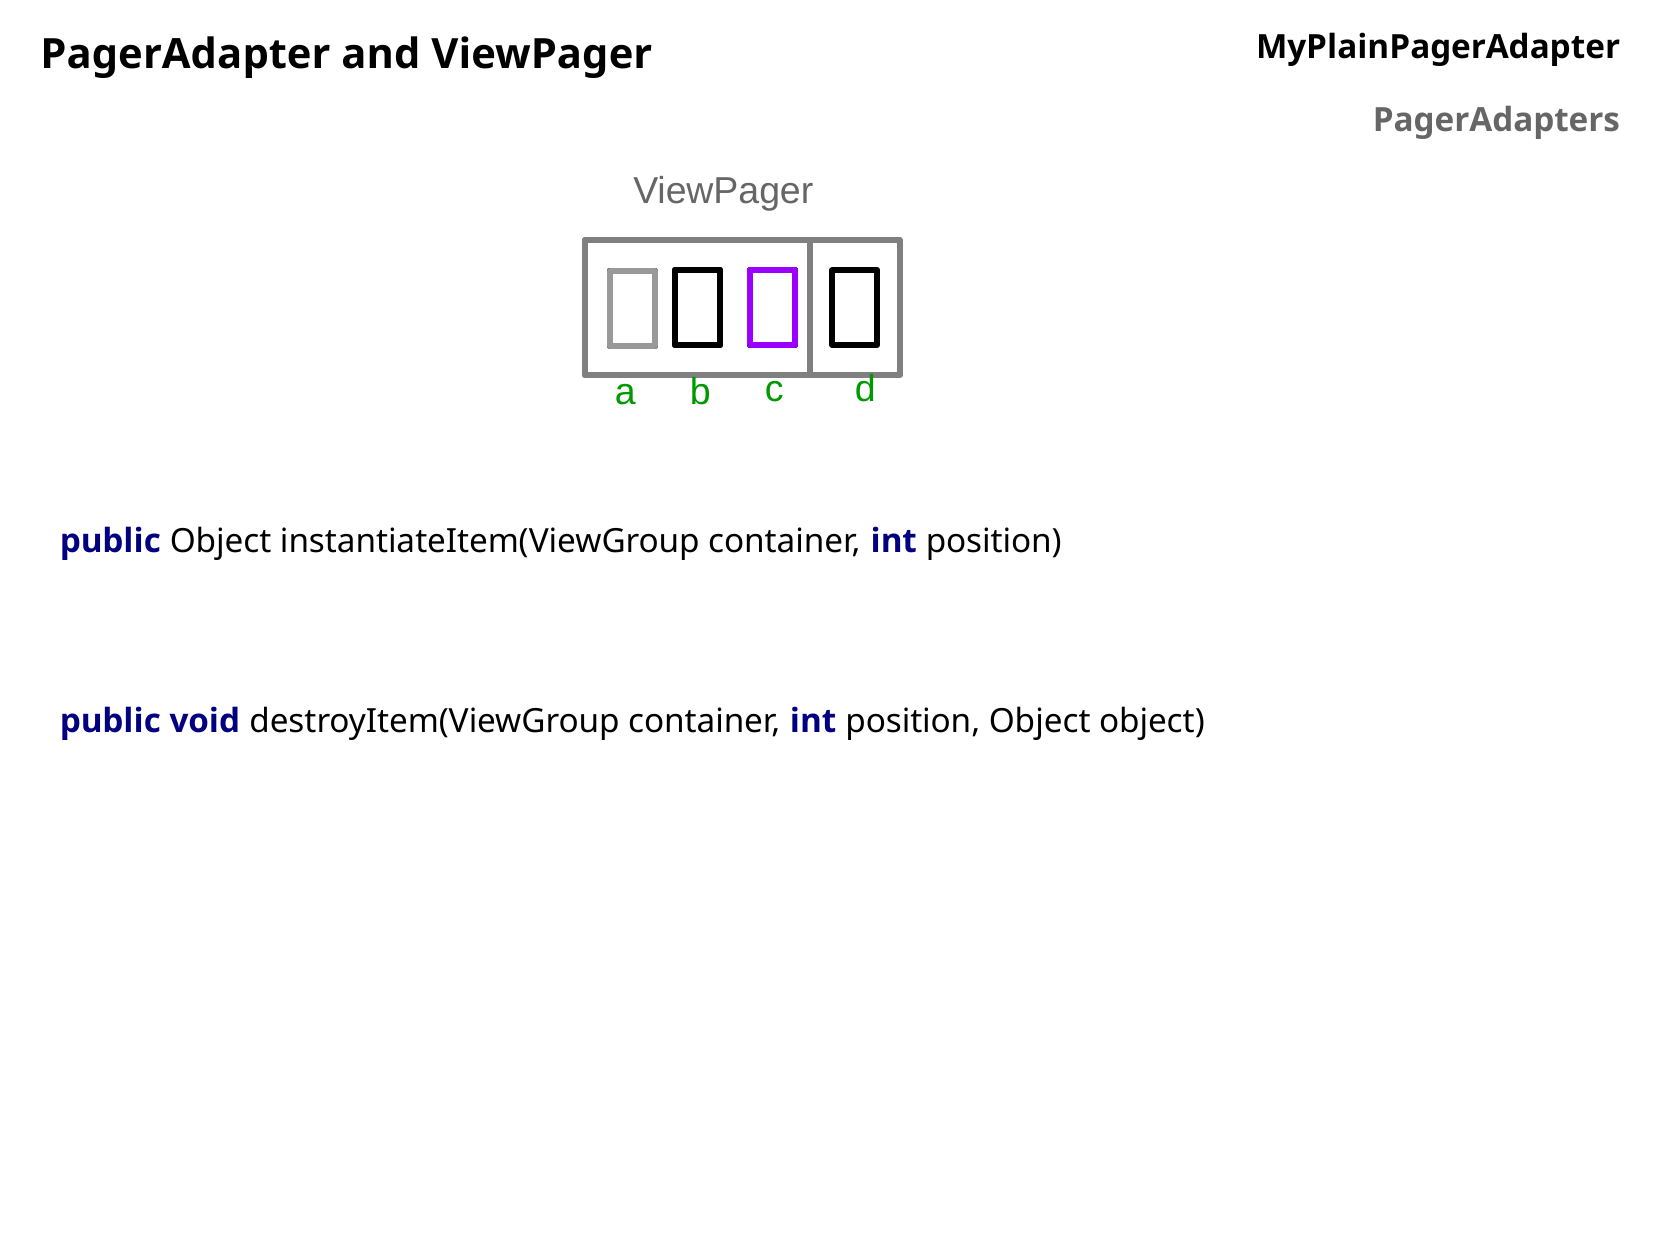

| PagerAdapter and ViewPager | MyPlainPagerAdapter |
| --- | --- |
| | PagerAdapters |
MyPlainPagerAdapter - activity_main.xml
ViewPager
c
d
a
b
public Object instantiateItem(ViewGroup container, int position)
public void destroyItem(ViewGroup container, int position, Object object)